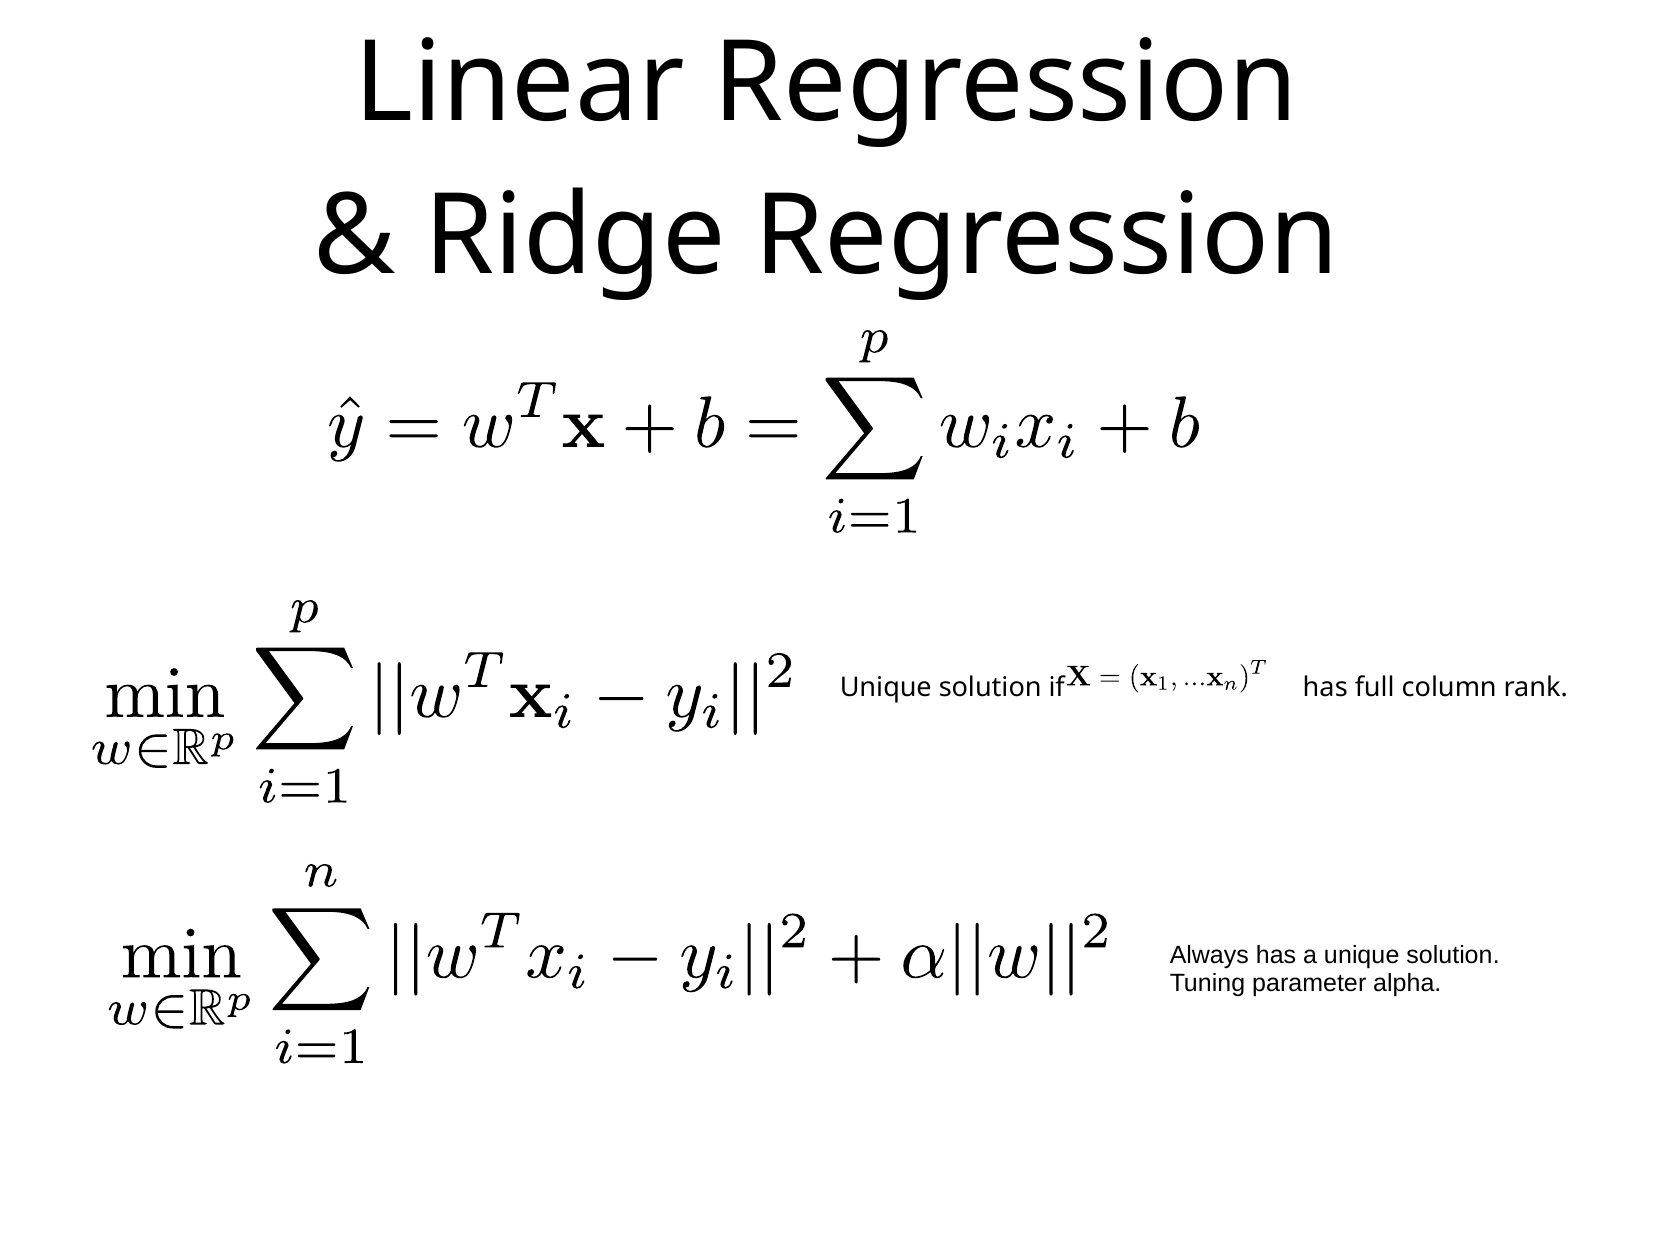

# Linear Regression & Ridge Regression
Unique solution if has full column rank.
Always has a unique solution.
Tuning parameter alpha.